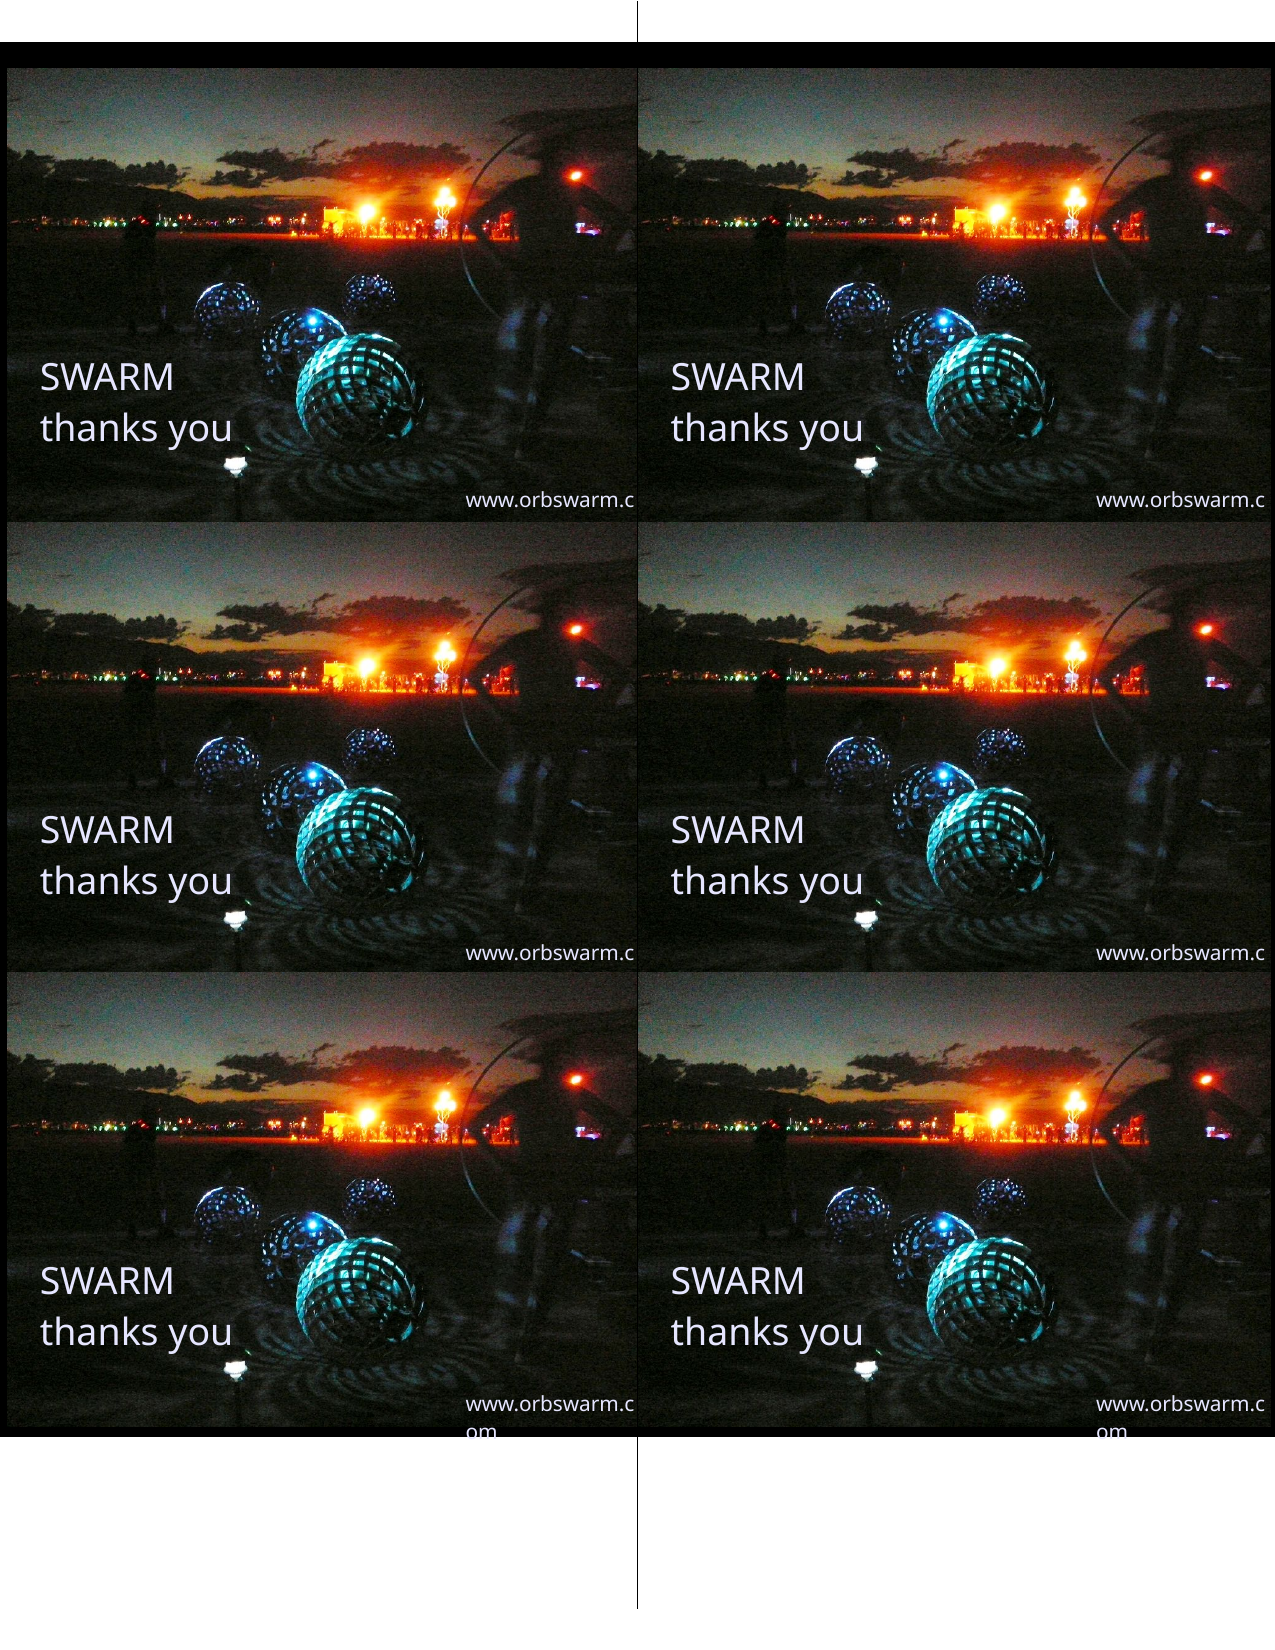

SWARM
thanks you
www.orbswarm.com
SWARM
thanks you
www.orbswarm.com
SWARM
thanks you
www.orbswarm.com
SWARM
thanks you
www.orbswarm.com
SWARM
thanks you
www.orbswarm.com
SWARM
thanks you
www.orbswarm.com